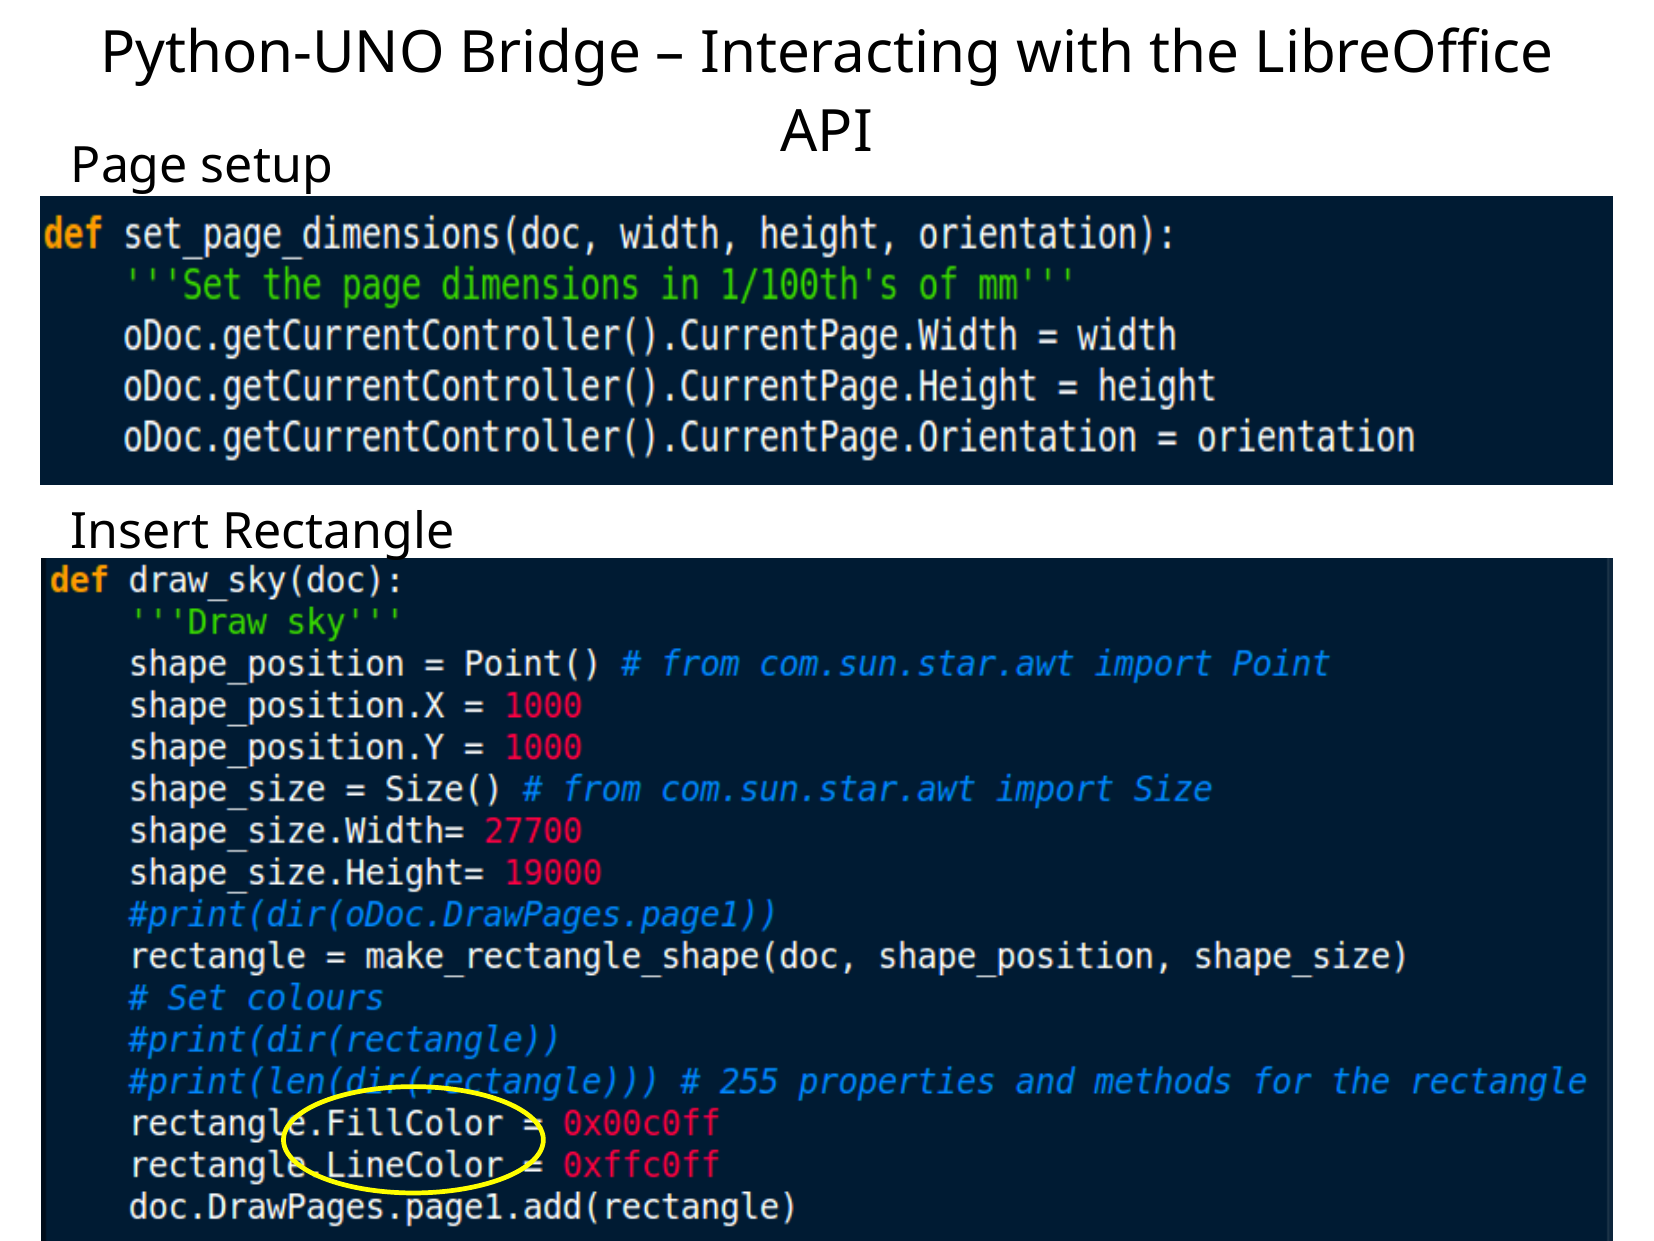

# Python-UNO Bridge – Interacting with the LibreOffice API
Page setup
Insert Rectangle